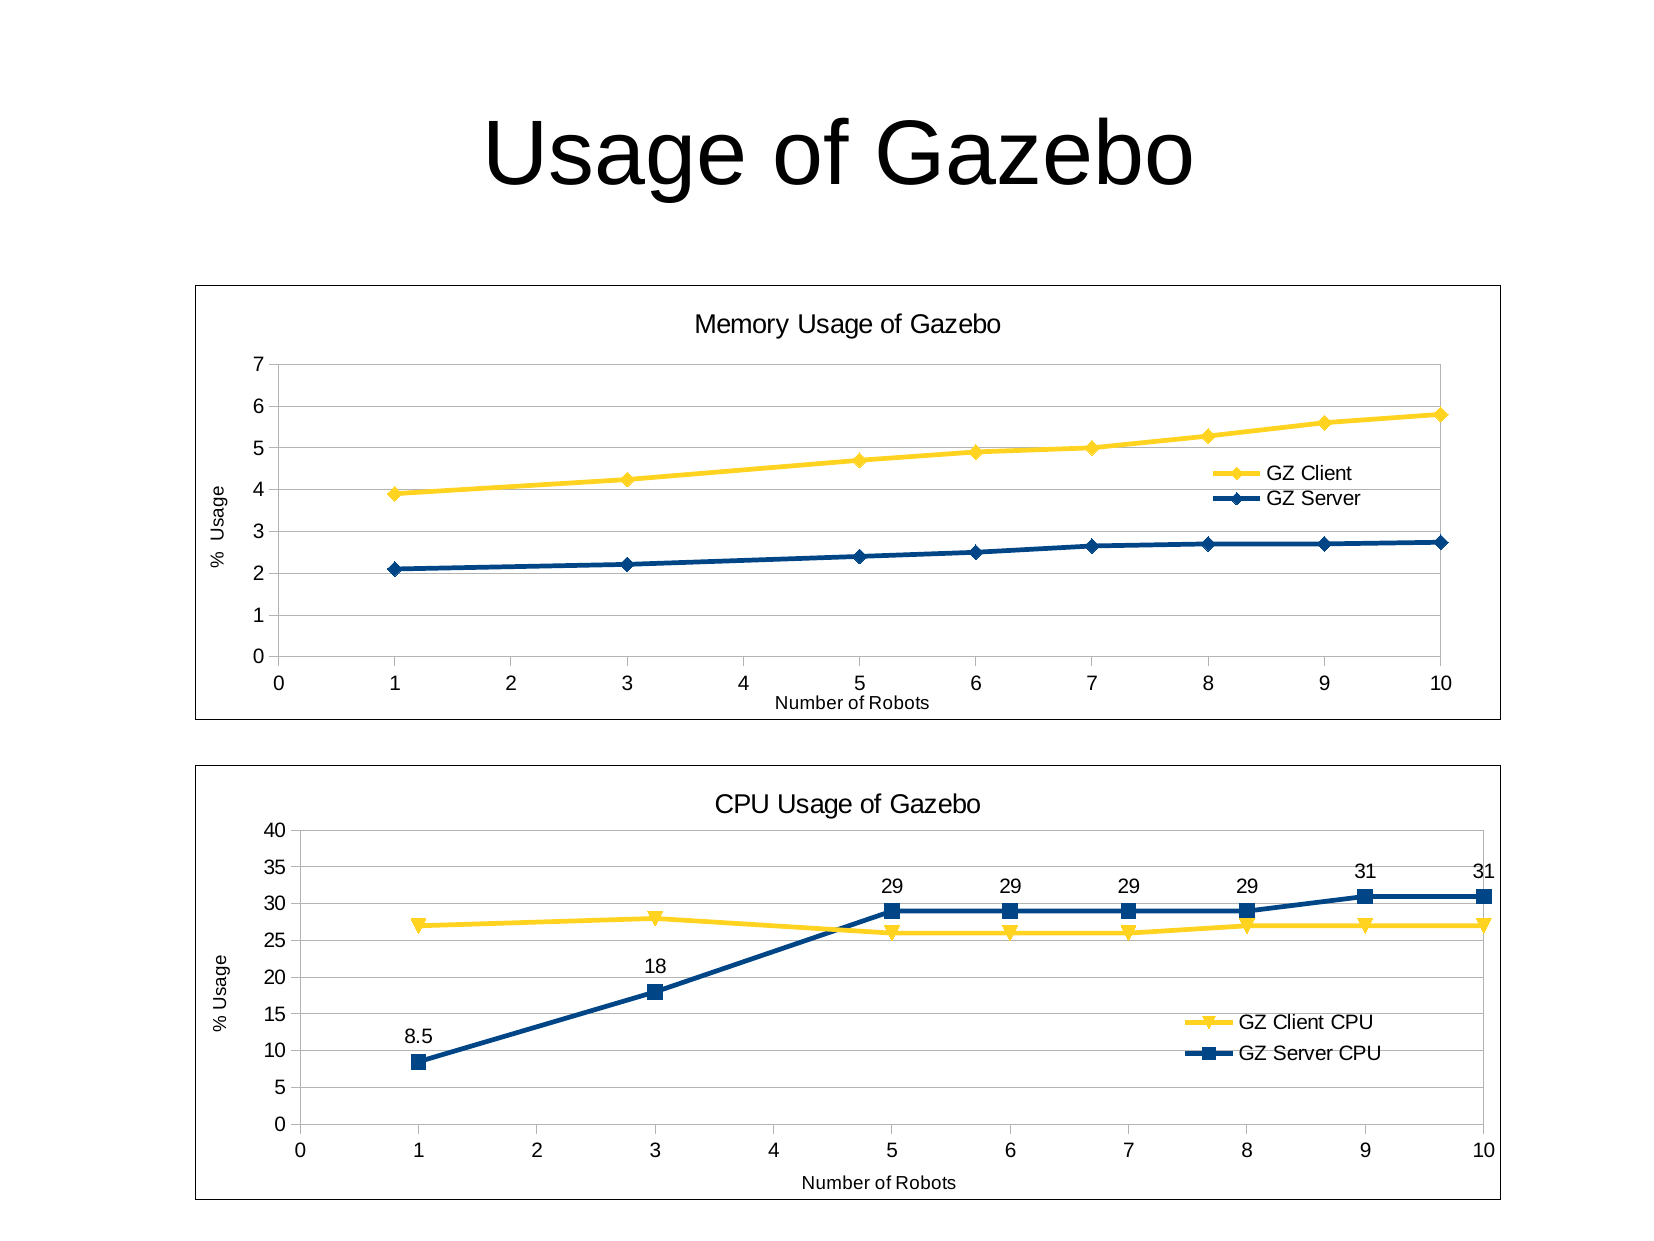

# Usage of Gazebo
### Chart: Memory Usage of Gazebo
| Category | GZ Client | GZ Server |
|---|---|---|
### Chart: CPU Usage of Gazebo
| Category | GZ Client CPU | GZ Server CPU |
|---|---|---|